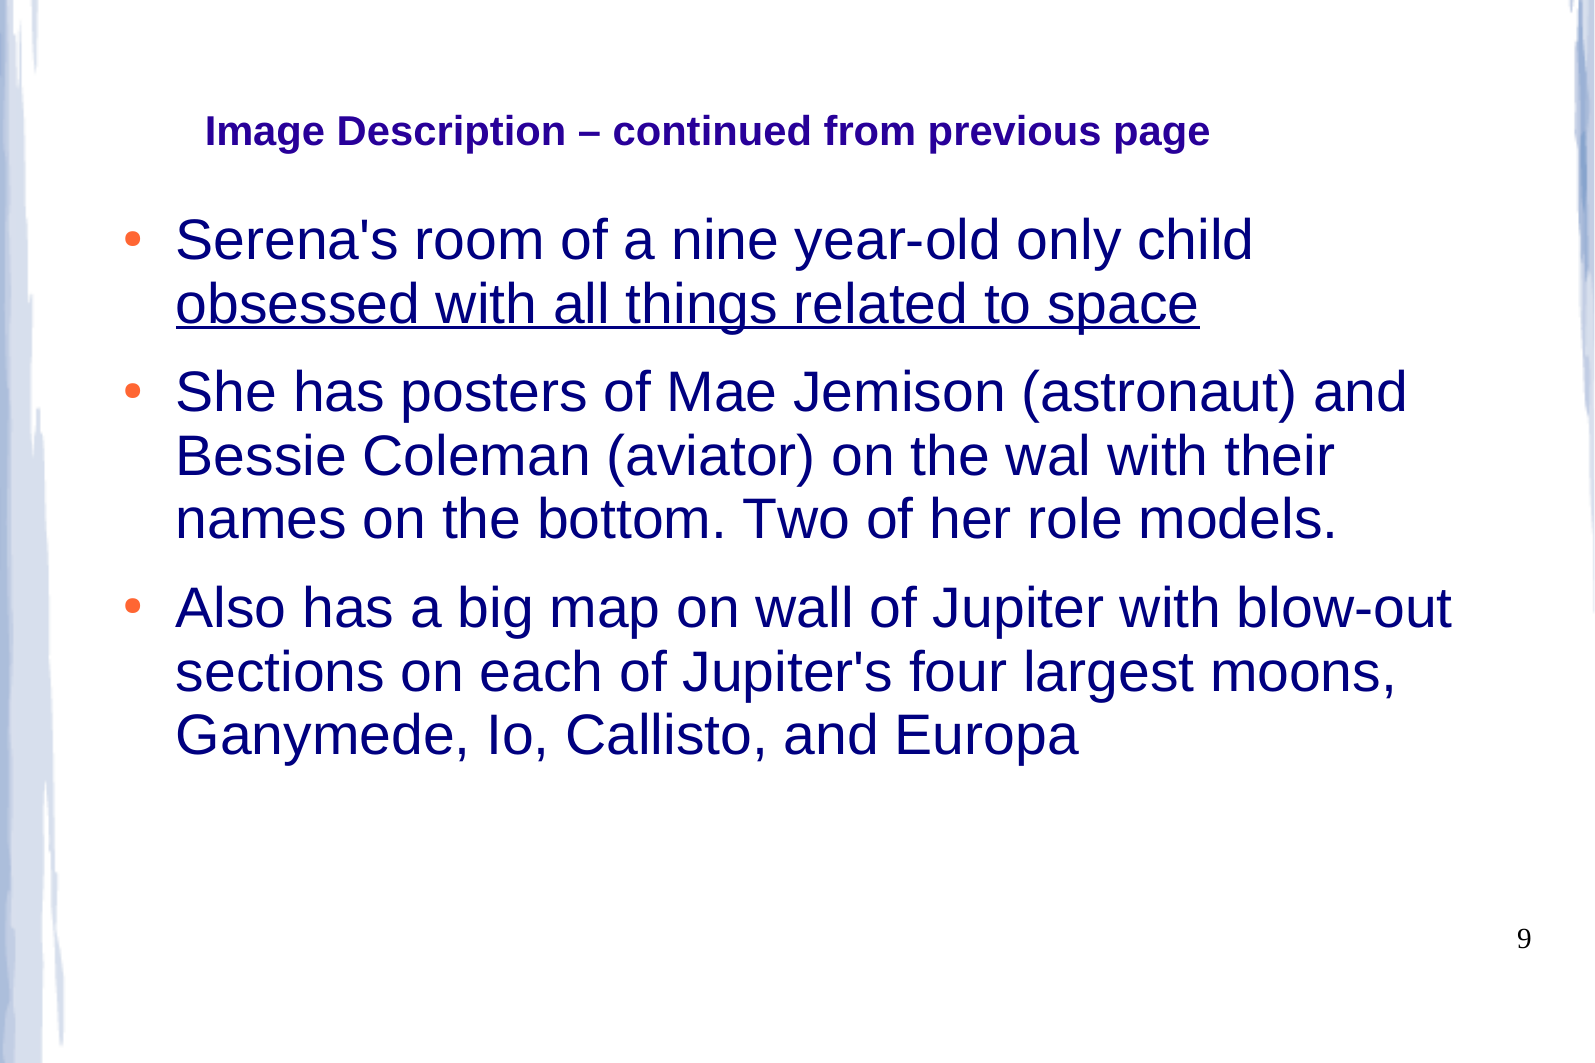

# Image Description – continued from previous page
Serena's room of a nine year-old only child obsessed with all things related to space
She has posters of Mae Jemison (astronaut) and Bessie Coleman (aviator) on the wal with their names on the bottom. Two of her role models.
Also has a big map on wall of Jupiter with blow-out sections on each of Jupiter's four largest moons, Ganymede, Io, Callisto, and Europa
9